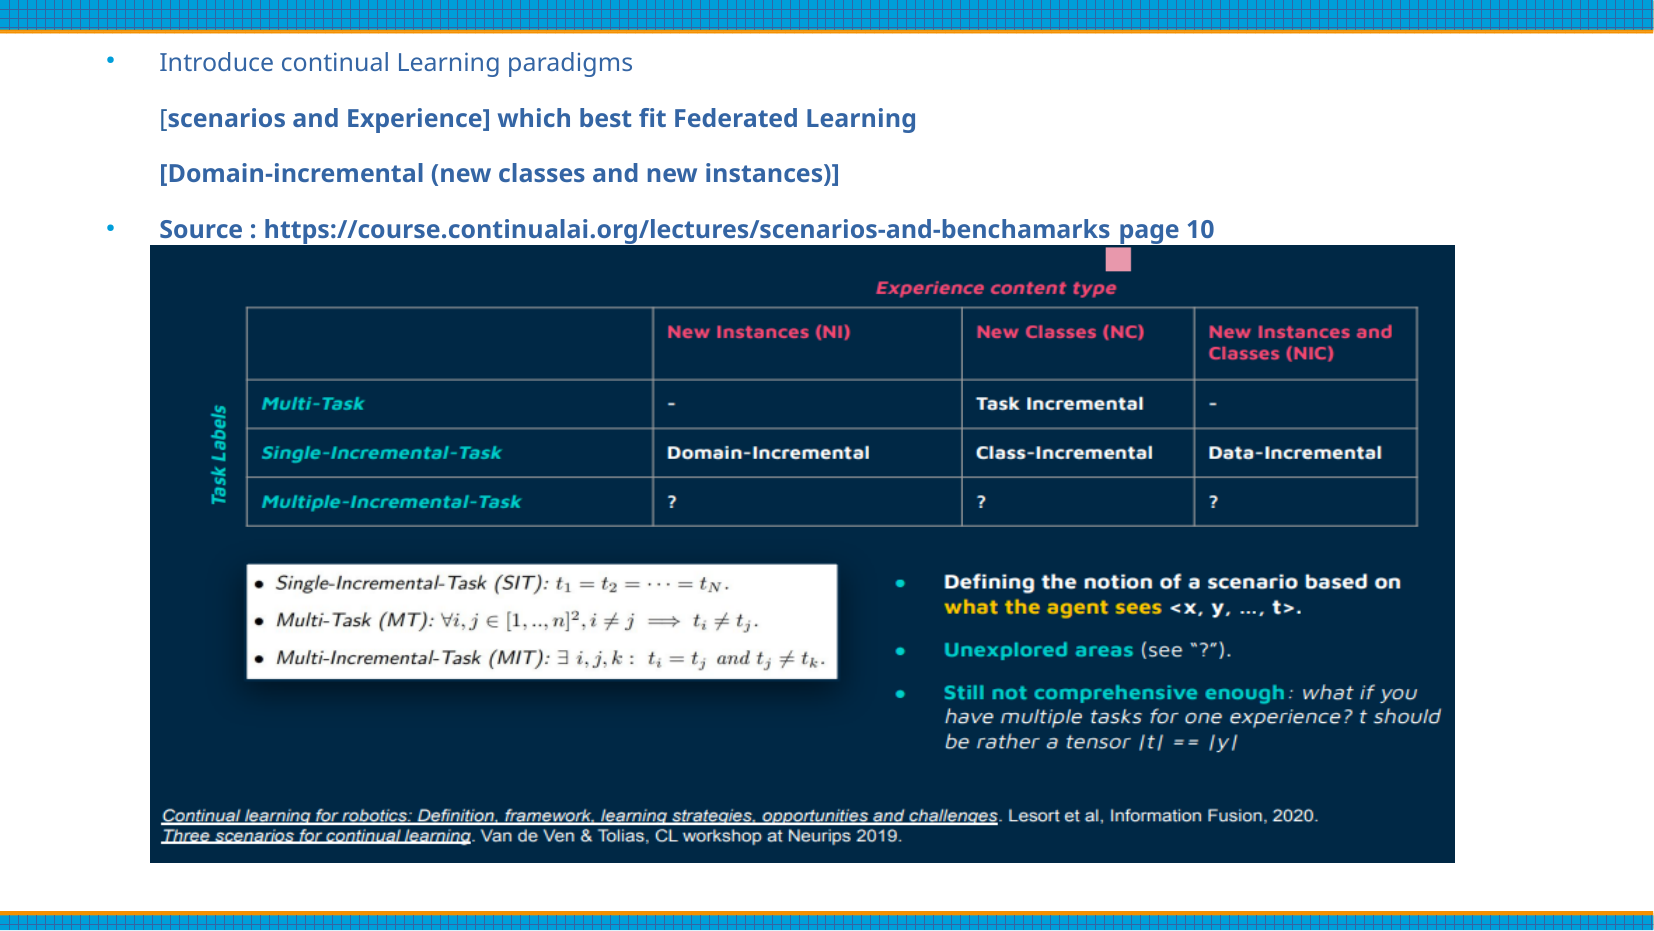

# Introduce continual Learning paradigms
[scenarios and Experience] which best fit Federated Learning
[Domain-incremental (new classes and new instances)]
Source : https://course.continualai.org/lectures/scenarios-and-benchamarks page 10